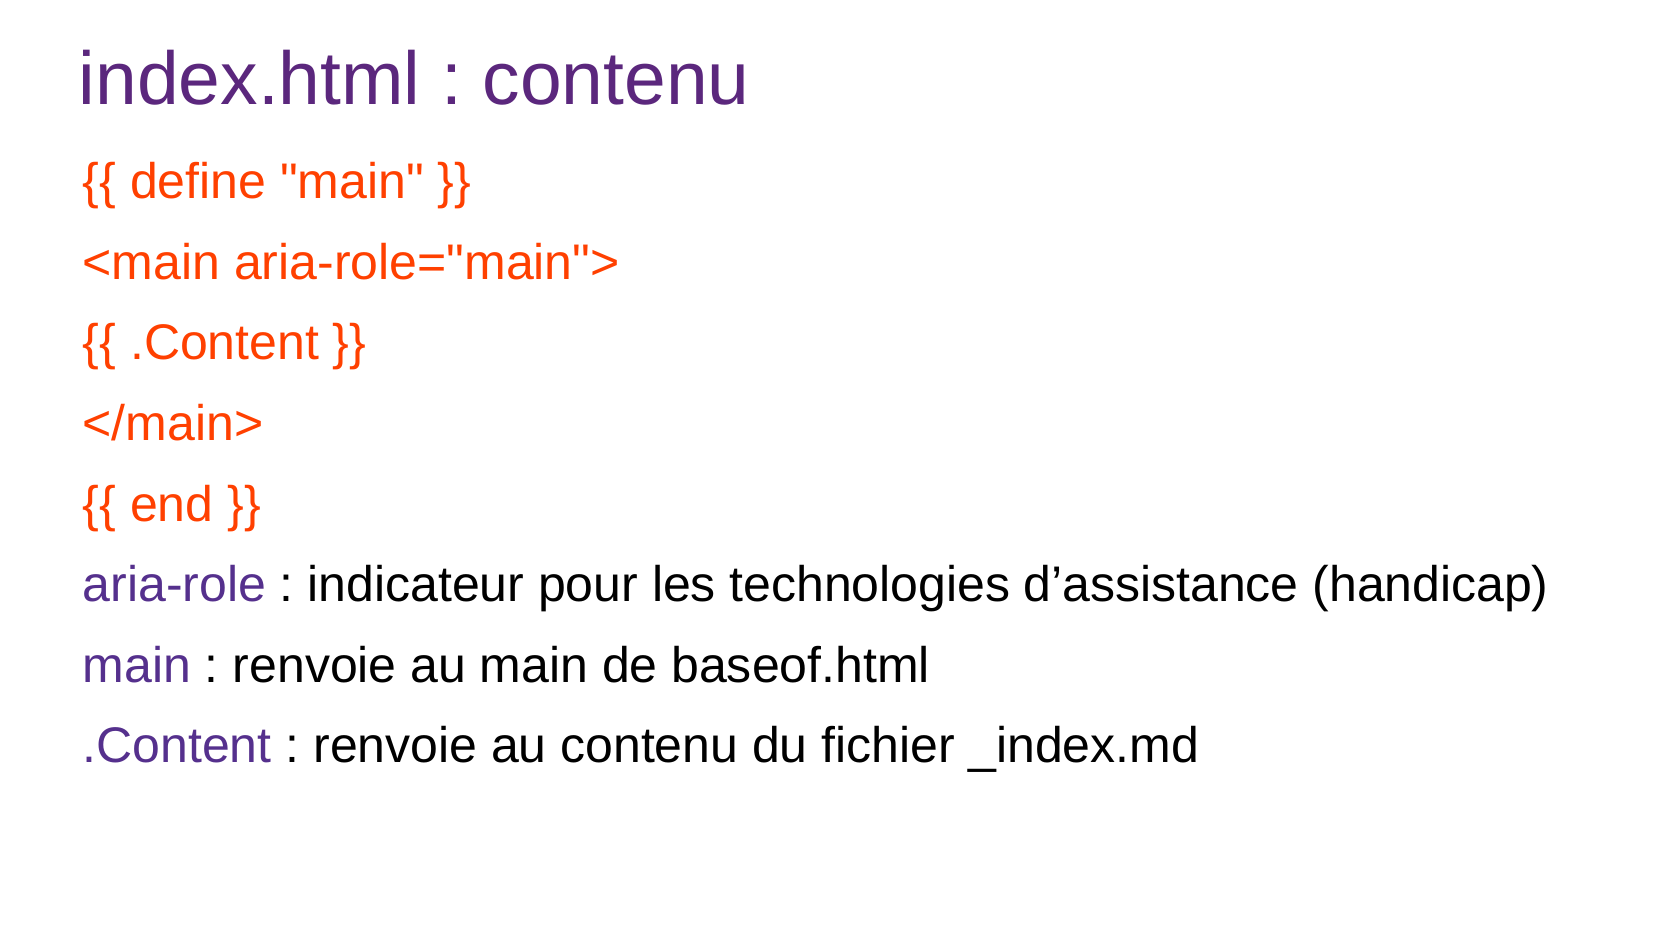

# index.html : contenu
{{ define "main" }}
<main aria-role="main">
{{ .Content }}
</main>
{{ end }}
aria-role : indicateur pour les technologies d’assistance (handicap)
main : renvoie au main de baseof.html
.Content : renvoie au contenu du fichier _index.md